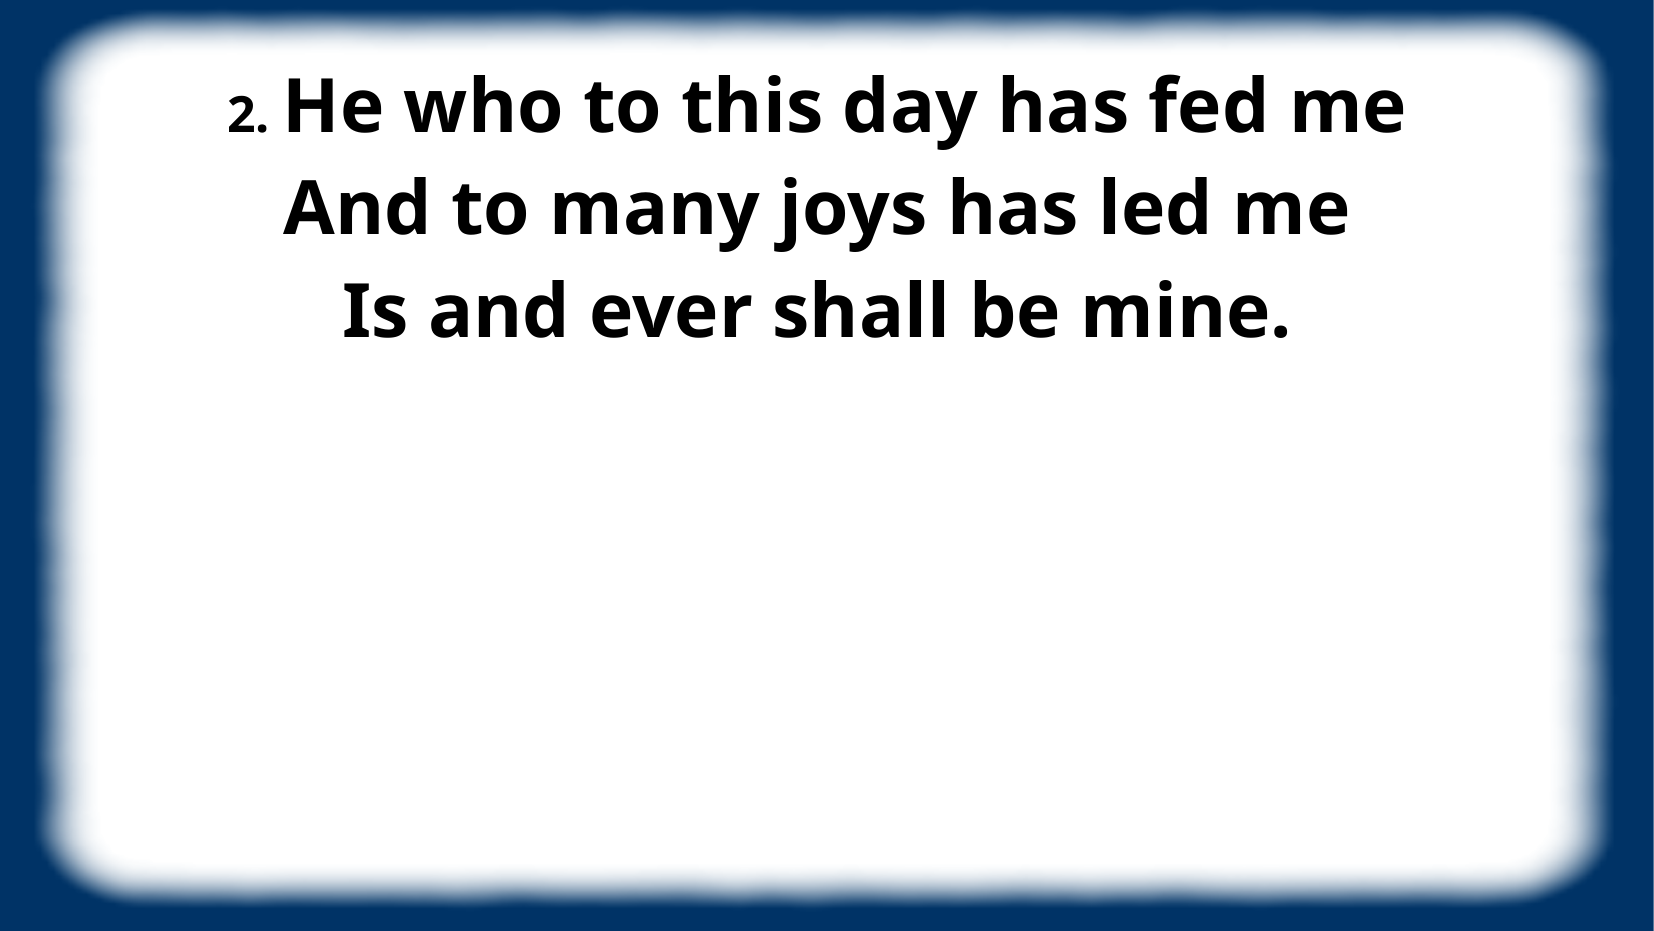

2. He who to this day has fed me
And to many joys has led me
Is and ever shall be mine.